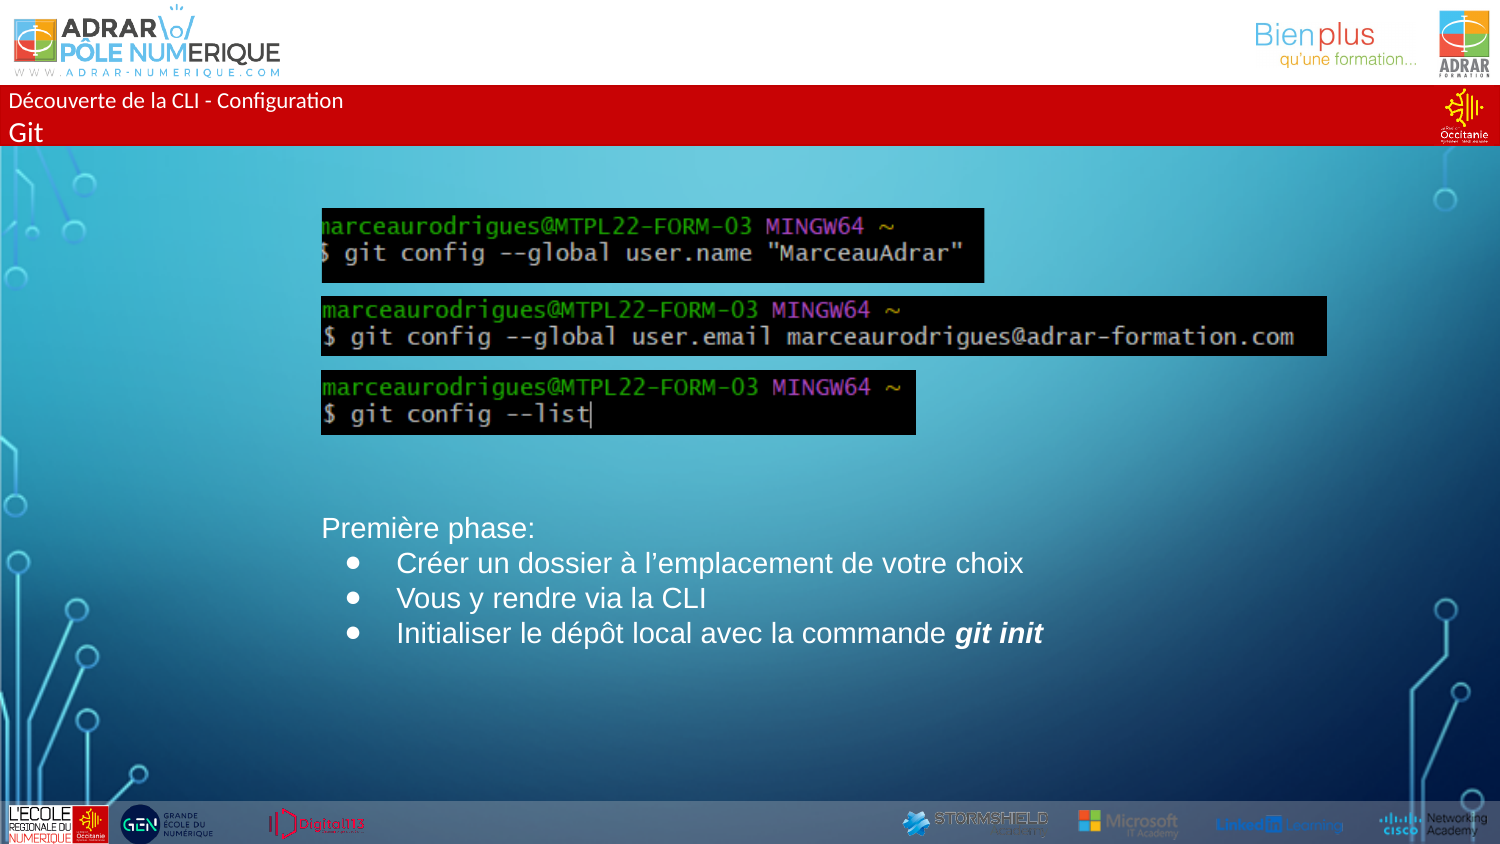

Découverte de la CLI - Configuration
Git
Première phase:
Créer un dossier à l’emplacement de votre choix
Vous y rendre via la CLI
Initialiser le dépôt local avec la commande git init